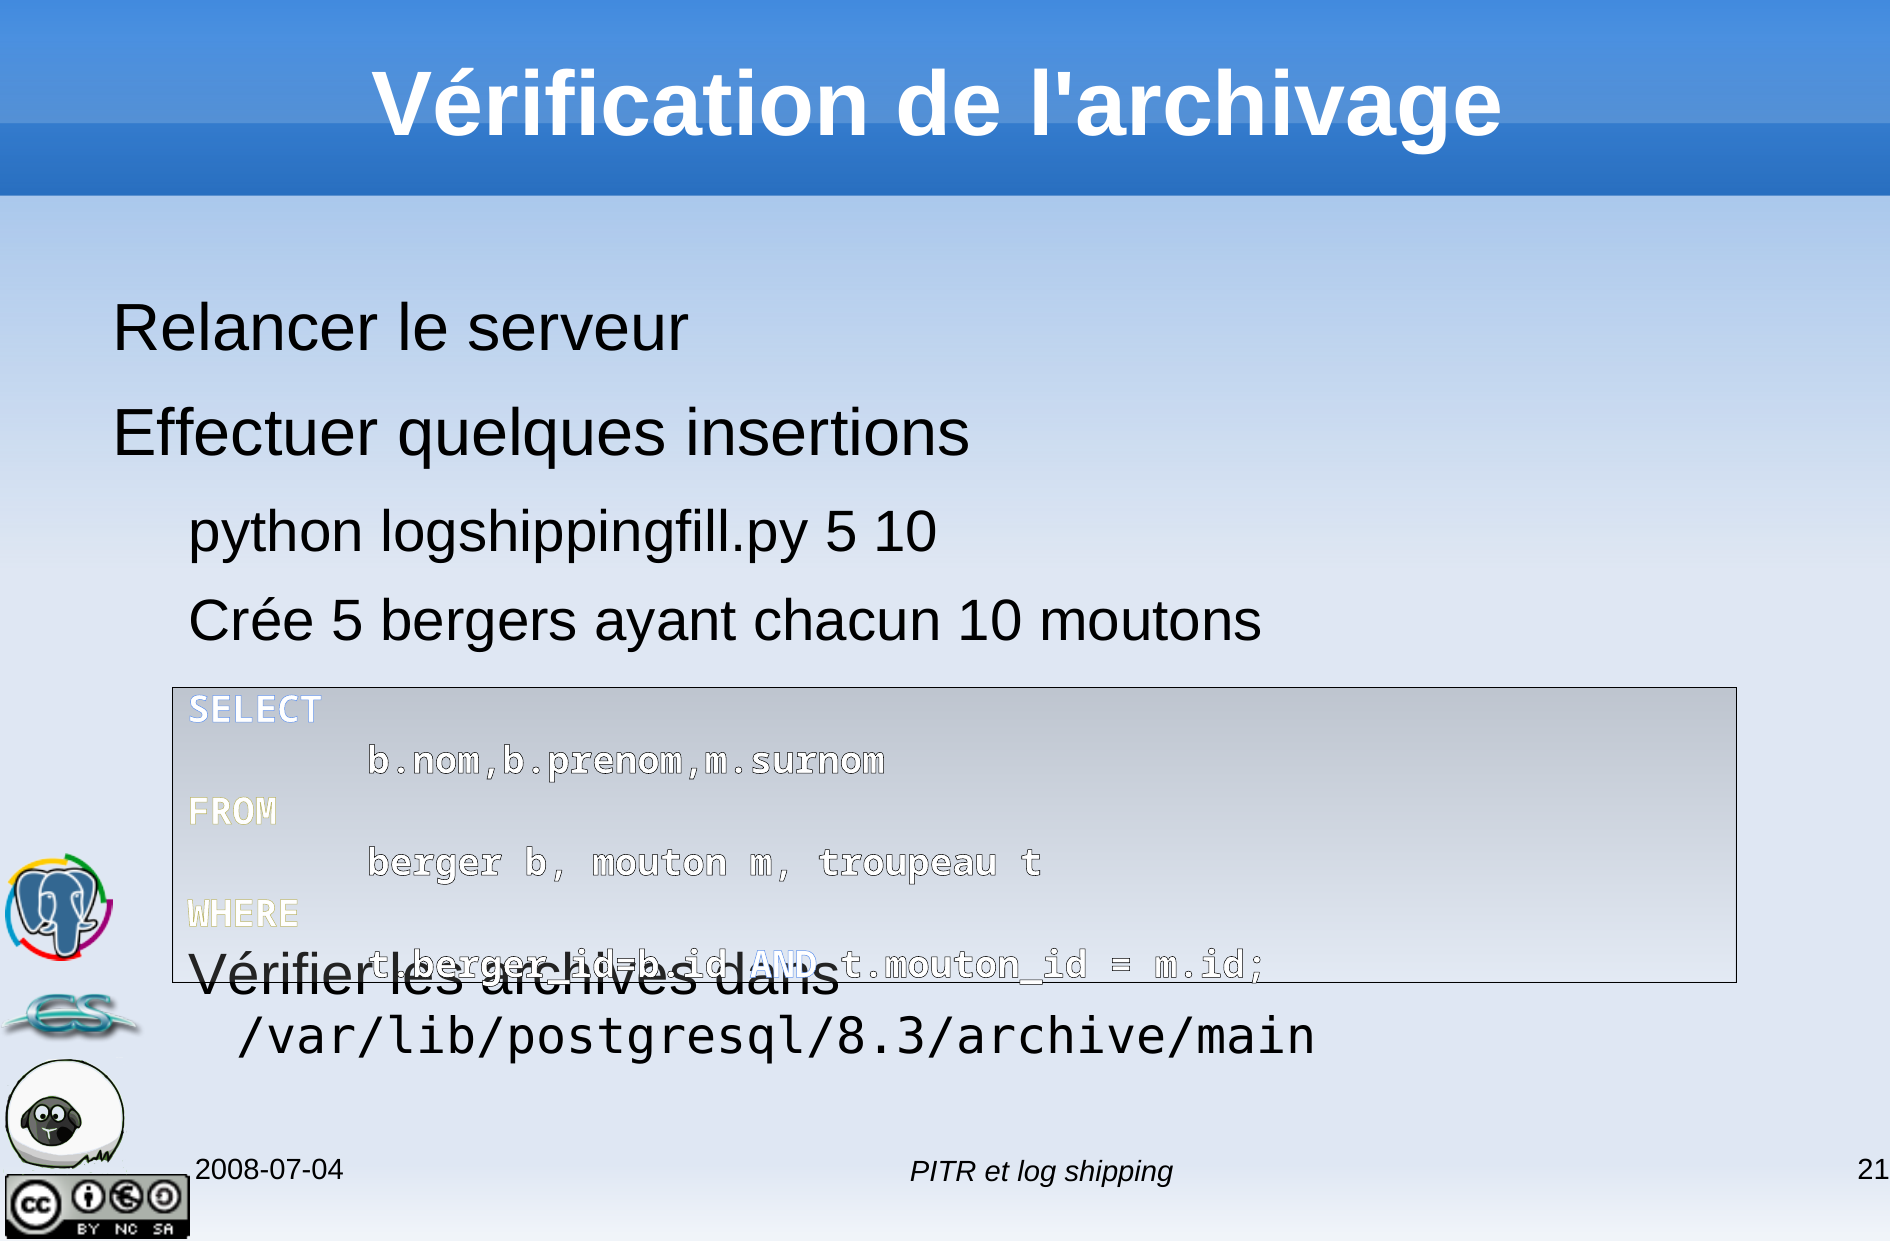

# Vérification de l'archivage
Relancer le serveur
Effectuer quelques insertions
python logshippingfill.py 5 10
Crée 5 bergers ayant chacun 10 moutons
Vérifier les archives dans /var/lib/postgresql/8.3/archive/main
SELECT 
        b.nom,b.prenom,m.surnom
FROM 
        berger b, mouton m, troupeau t
WHERE 
        t.berger_id=b.id AND t.mouton_id = m.id;
2008-07-04
21
PITR et log shipping